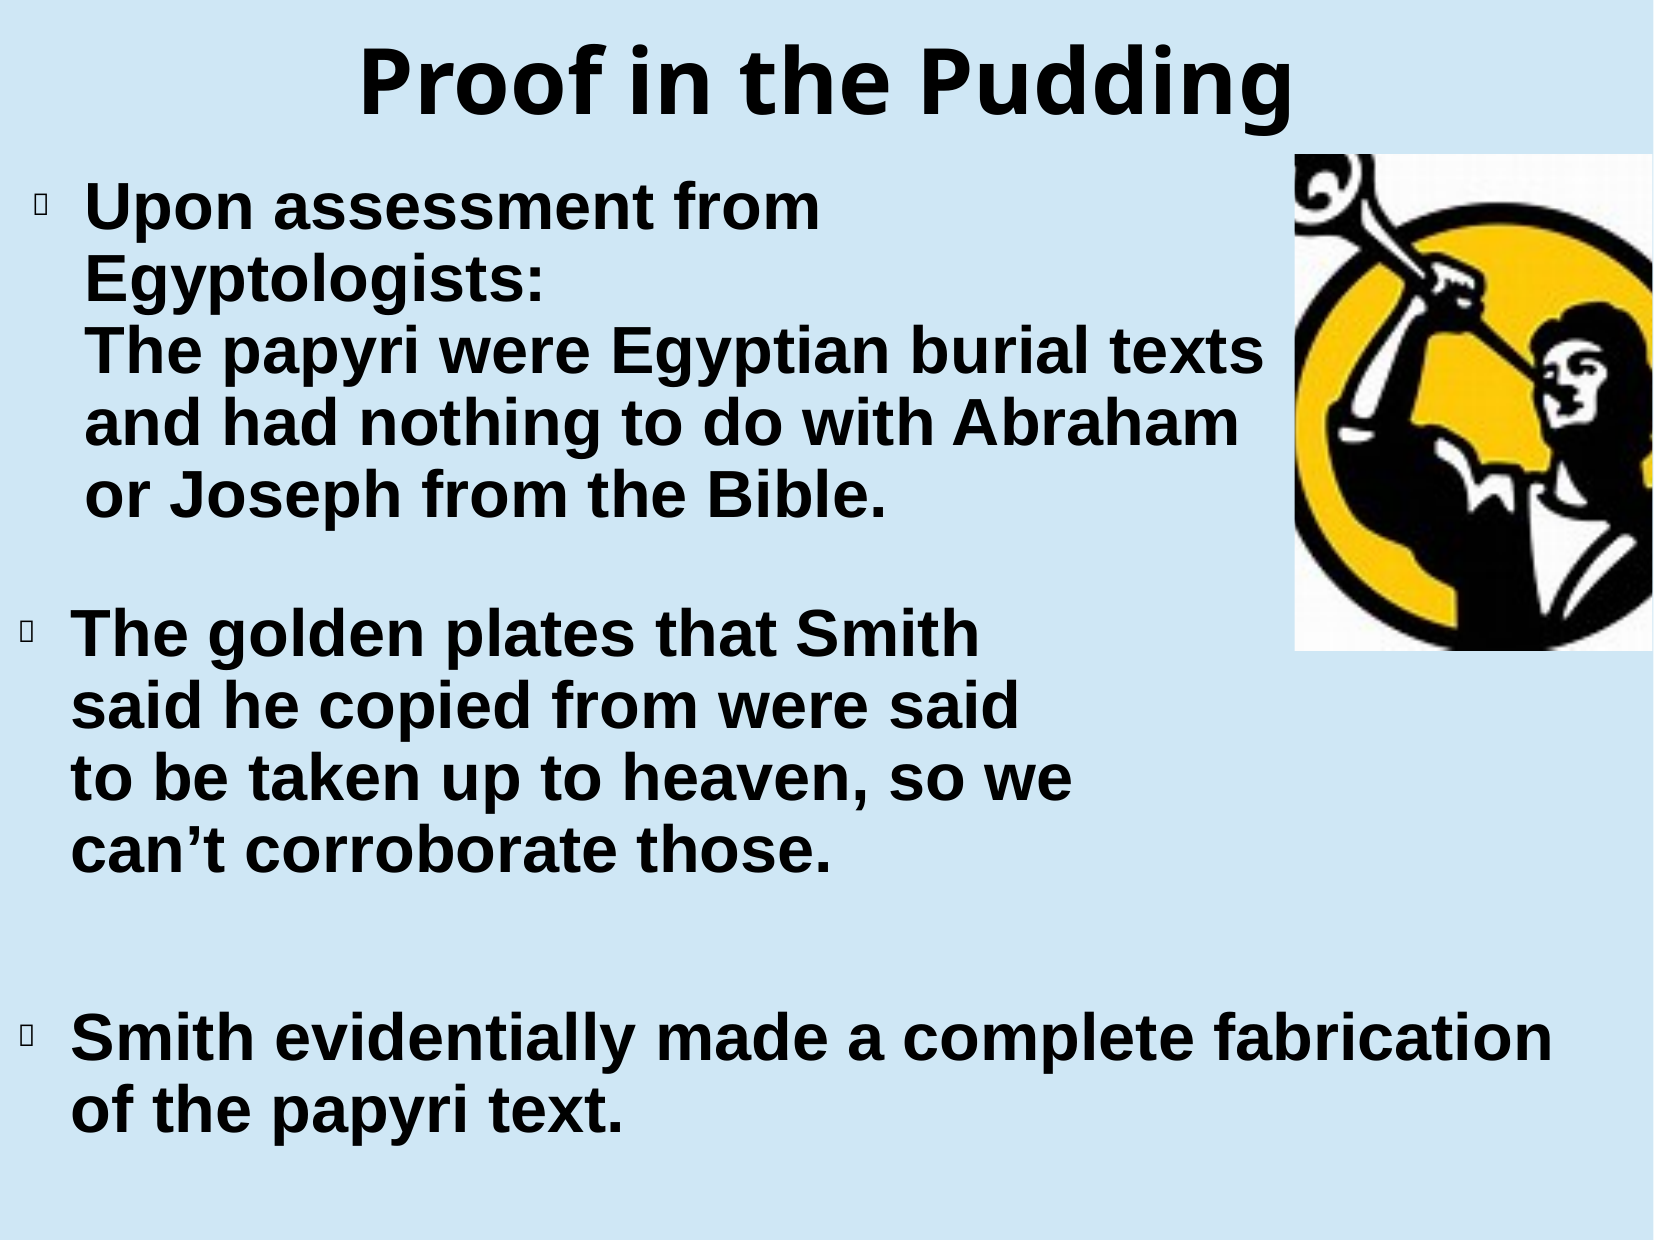

# Proof in the Pudding
Upon assessment from Egyptologists:
The papyri were Egyptian burial texts and had nothing to do with Abraham or Joseph from the Bible.
The golden plates that Smith said he copied from were said to be taken up to heaven, so we can’t corroborate those.
Smith evidentially made a complete fabrication of the papyri text.